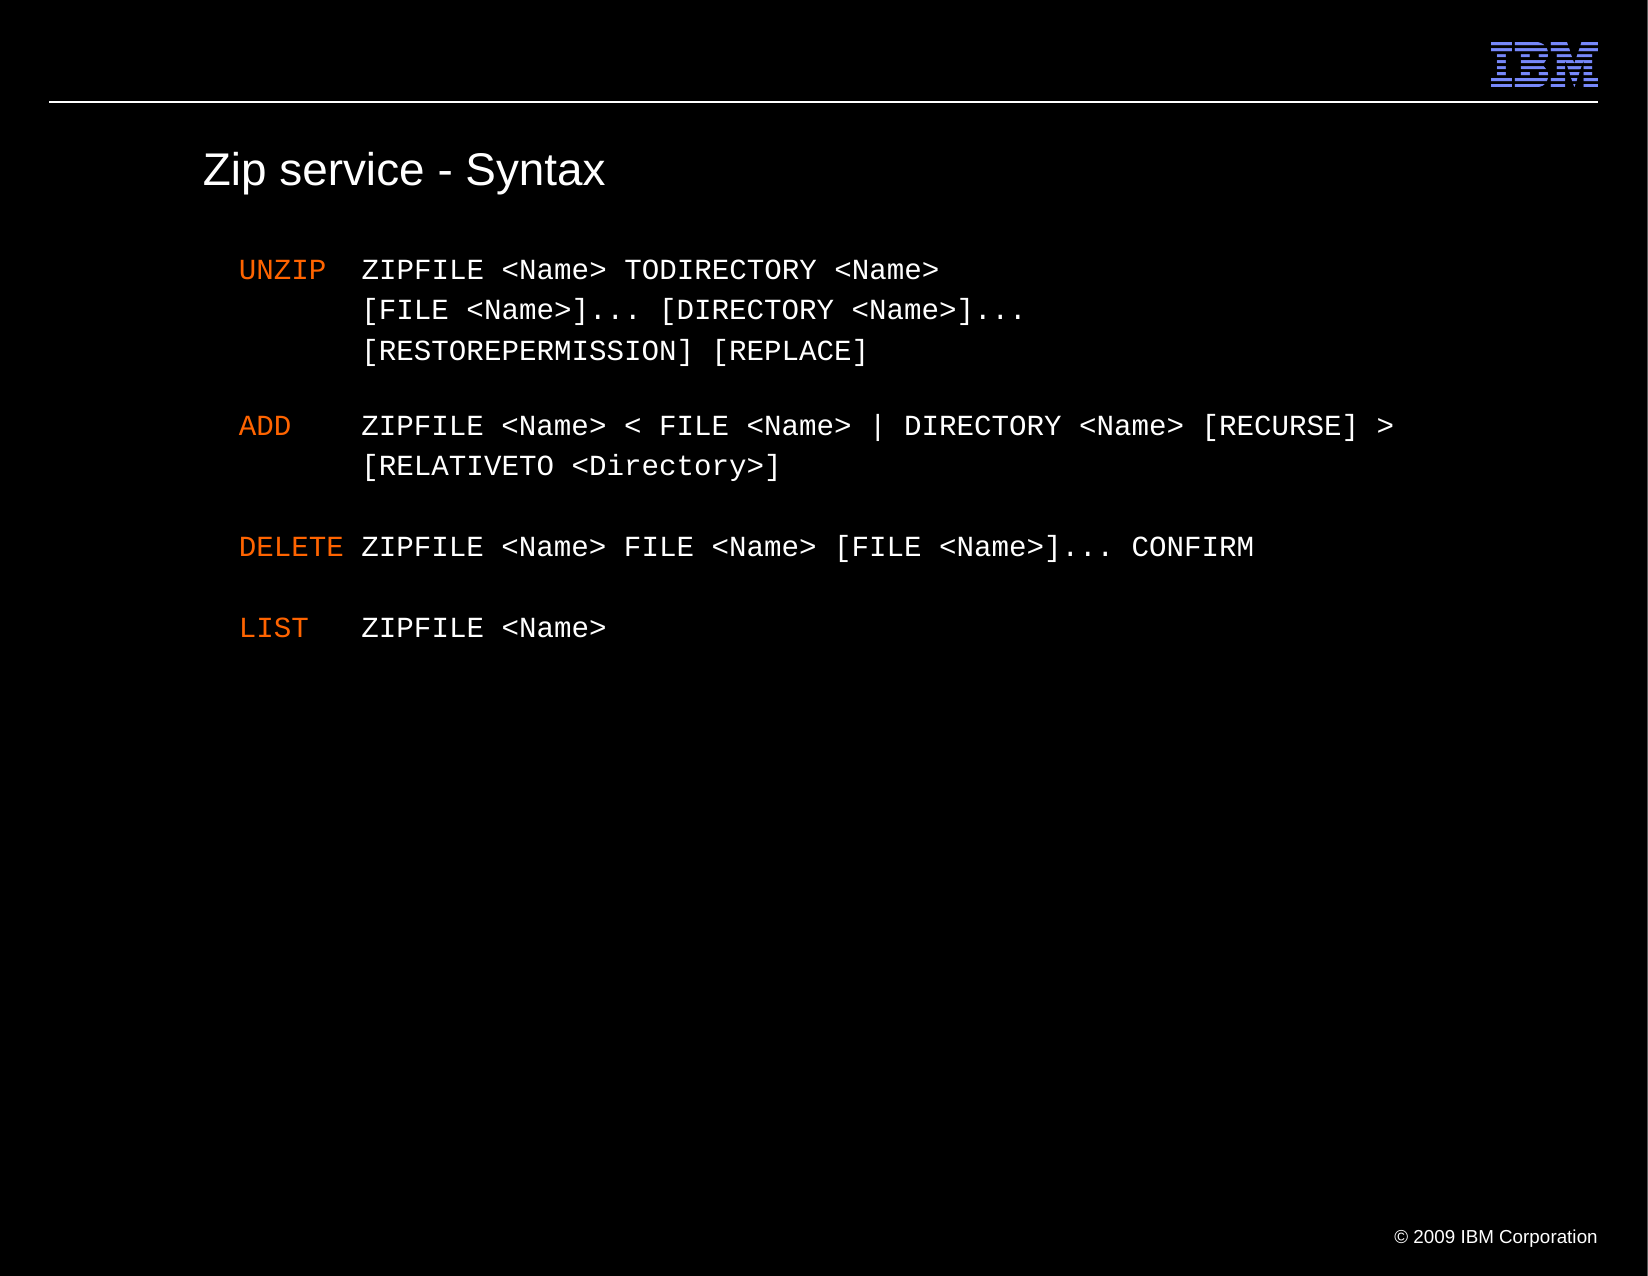

# Zip service - Syntax
UNZIP ZIPFILE <Name> TODIRECTORY <Name>
 [FILE <Name>]... [DIRECTORY <Name>]...
 [RESTOREPERMISSION] [REPLACE]
ADD ZIPFILE <Name> < FILE <Name> | DIRECTORY <Name> [RECURSE] >
 [RELATIVETO <Directory>]
DELETE ZIPFILE <Name> FILE <Name> [FILE <Name>]... CONFIRM
LIST ZIPFILE <Name>